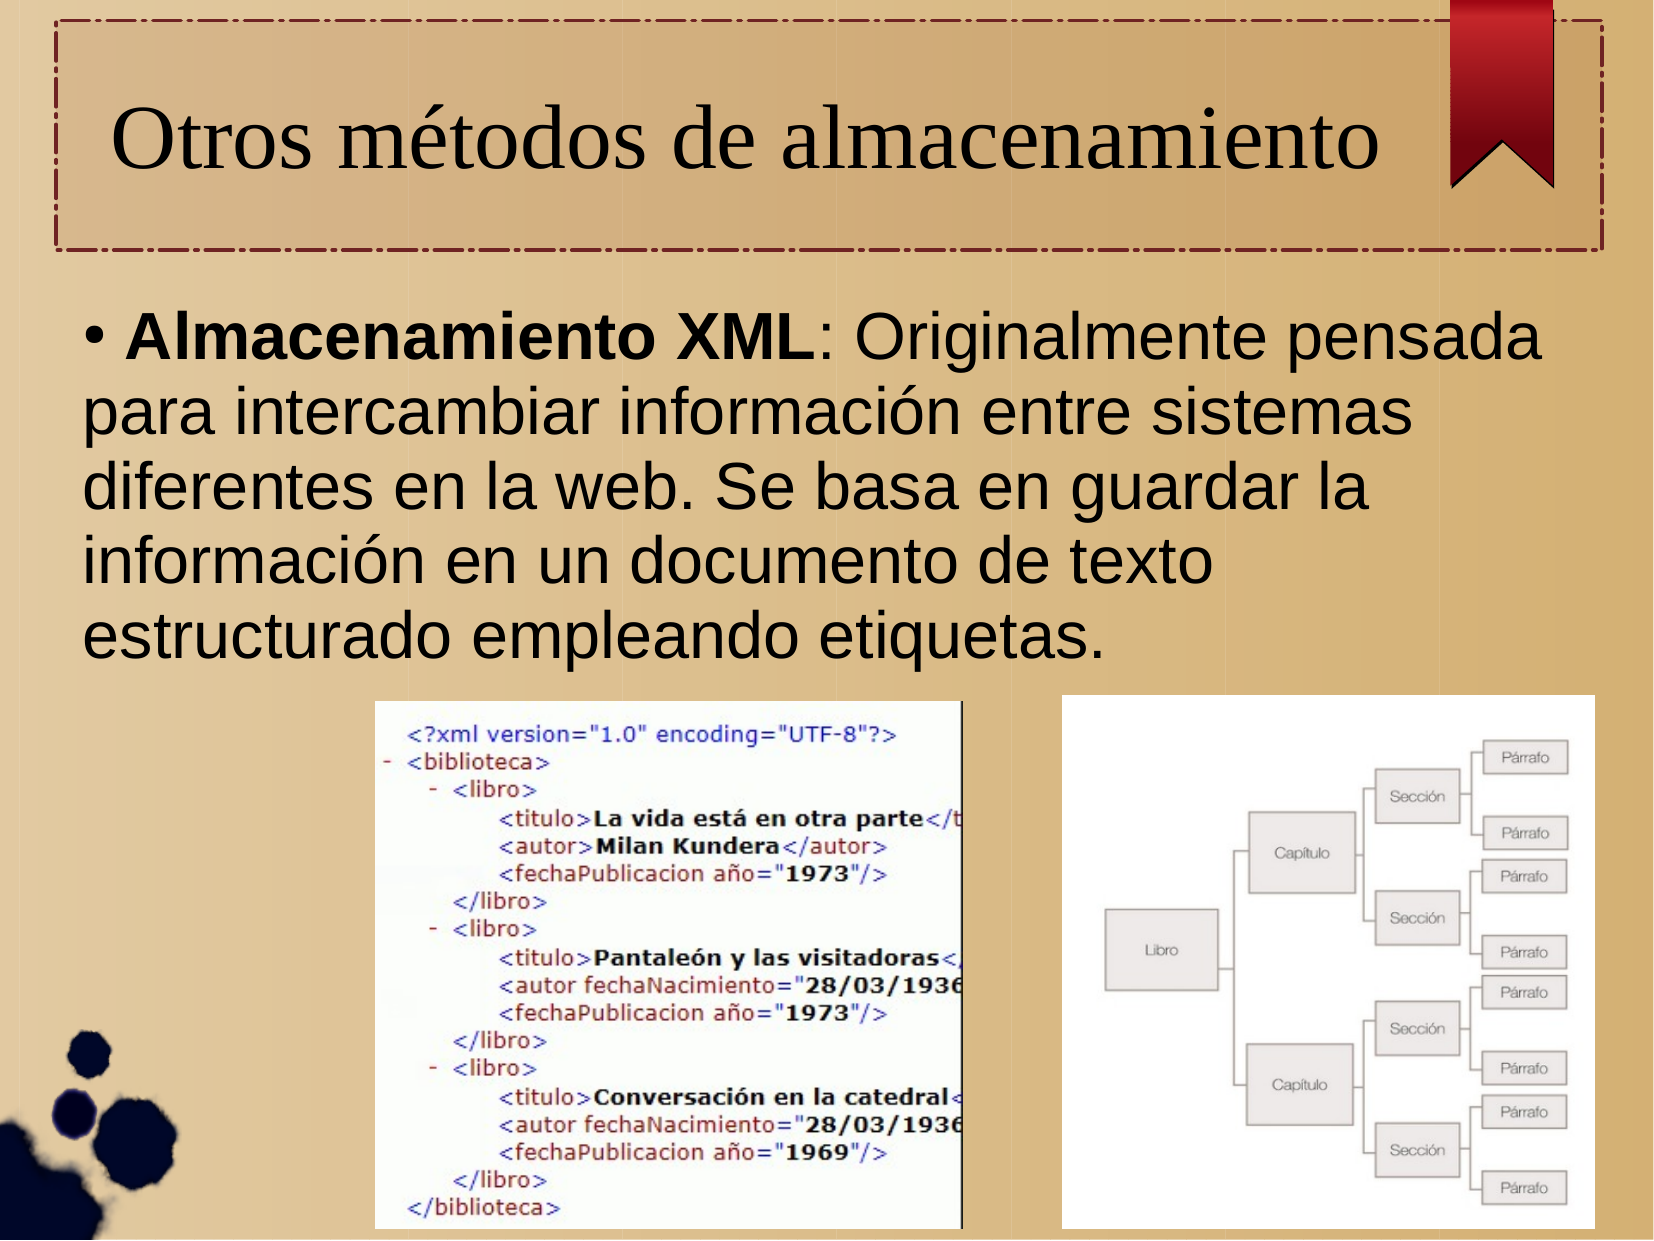

# Otros métodos de almacenamiento
 Almacenamiento XML: Originalmente pensada para intercambiar información entre sistemas diferentes en la web. Se basa en guardar la información en un documento de texto estructurado empleando etiquetas.